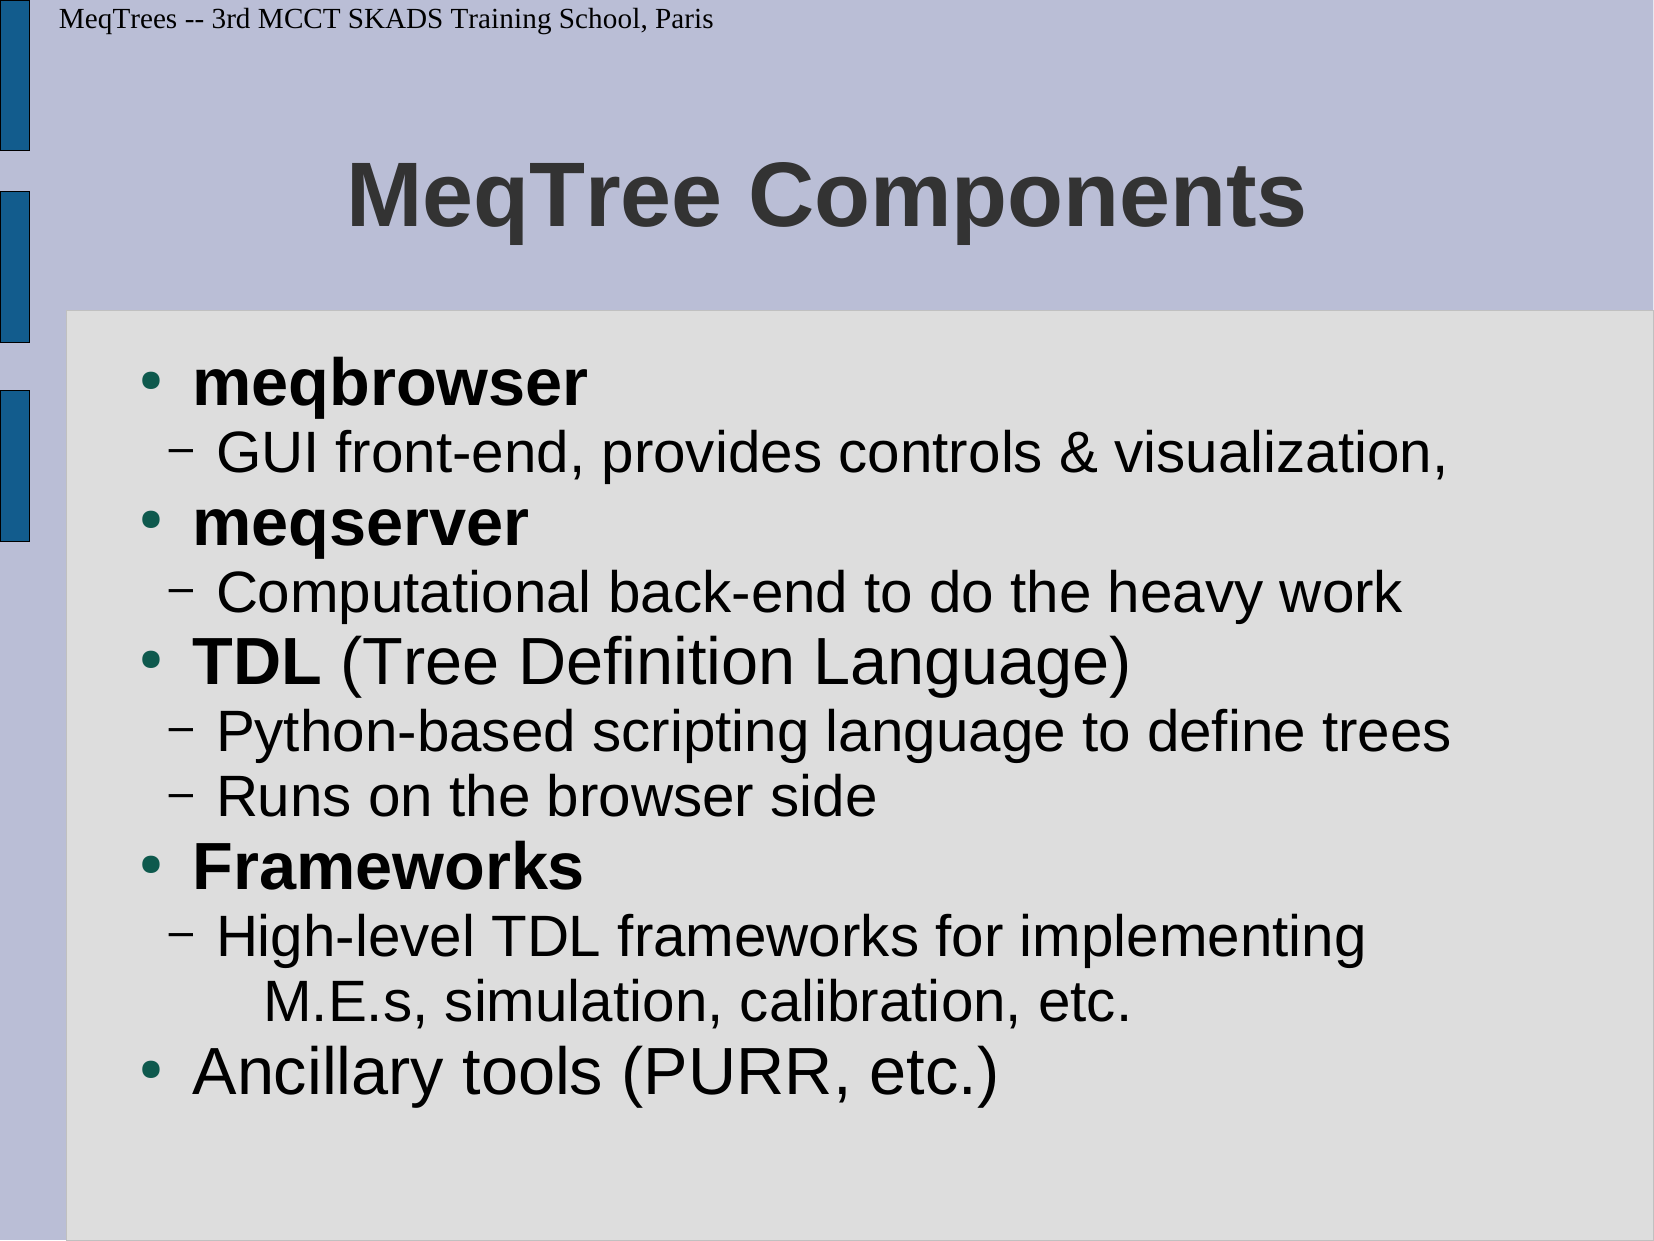

MeqTrees -- 3rd MCCT SKADS Training School, Paris
# MeqTree Components
meqbrowser
GUI front-end, provides controls & visualization,
meqserver
Computational back-end to do the heavy work
TDL (Tree Definition Language)
Python-based scripting language to define trees
Runs on the browser side
Frameworks
High-level TDL frameworks for implementing M.E.s, simulation, calibration, etc.
Ancillary tools (PURR, etc.)